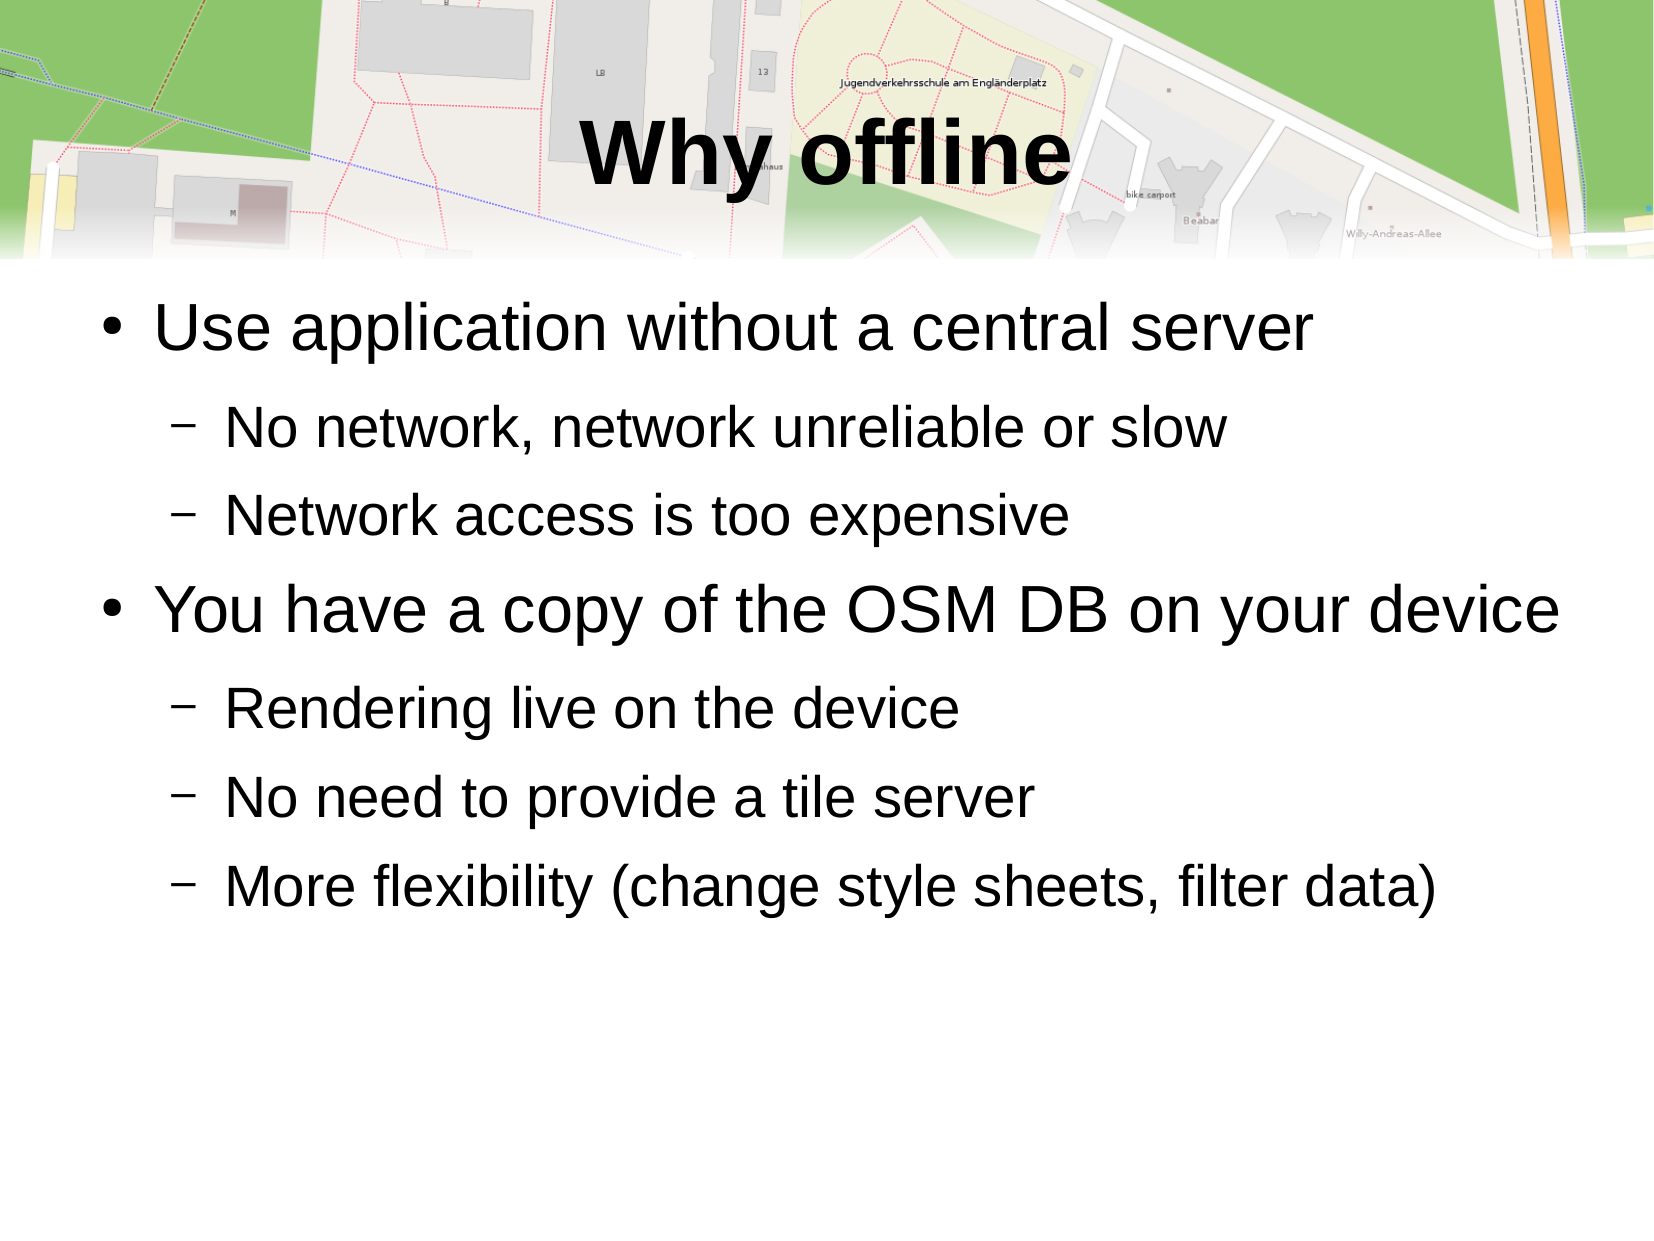

# Why offline
Use application without a central server
No network, network unreliable or slow
Network access is too expensive
You have a copy of the OSM DB on your device
Rendering live on the device
No need to provide a tile server
More flexibility (change style sheets, filter data)